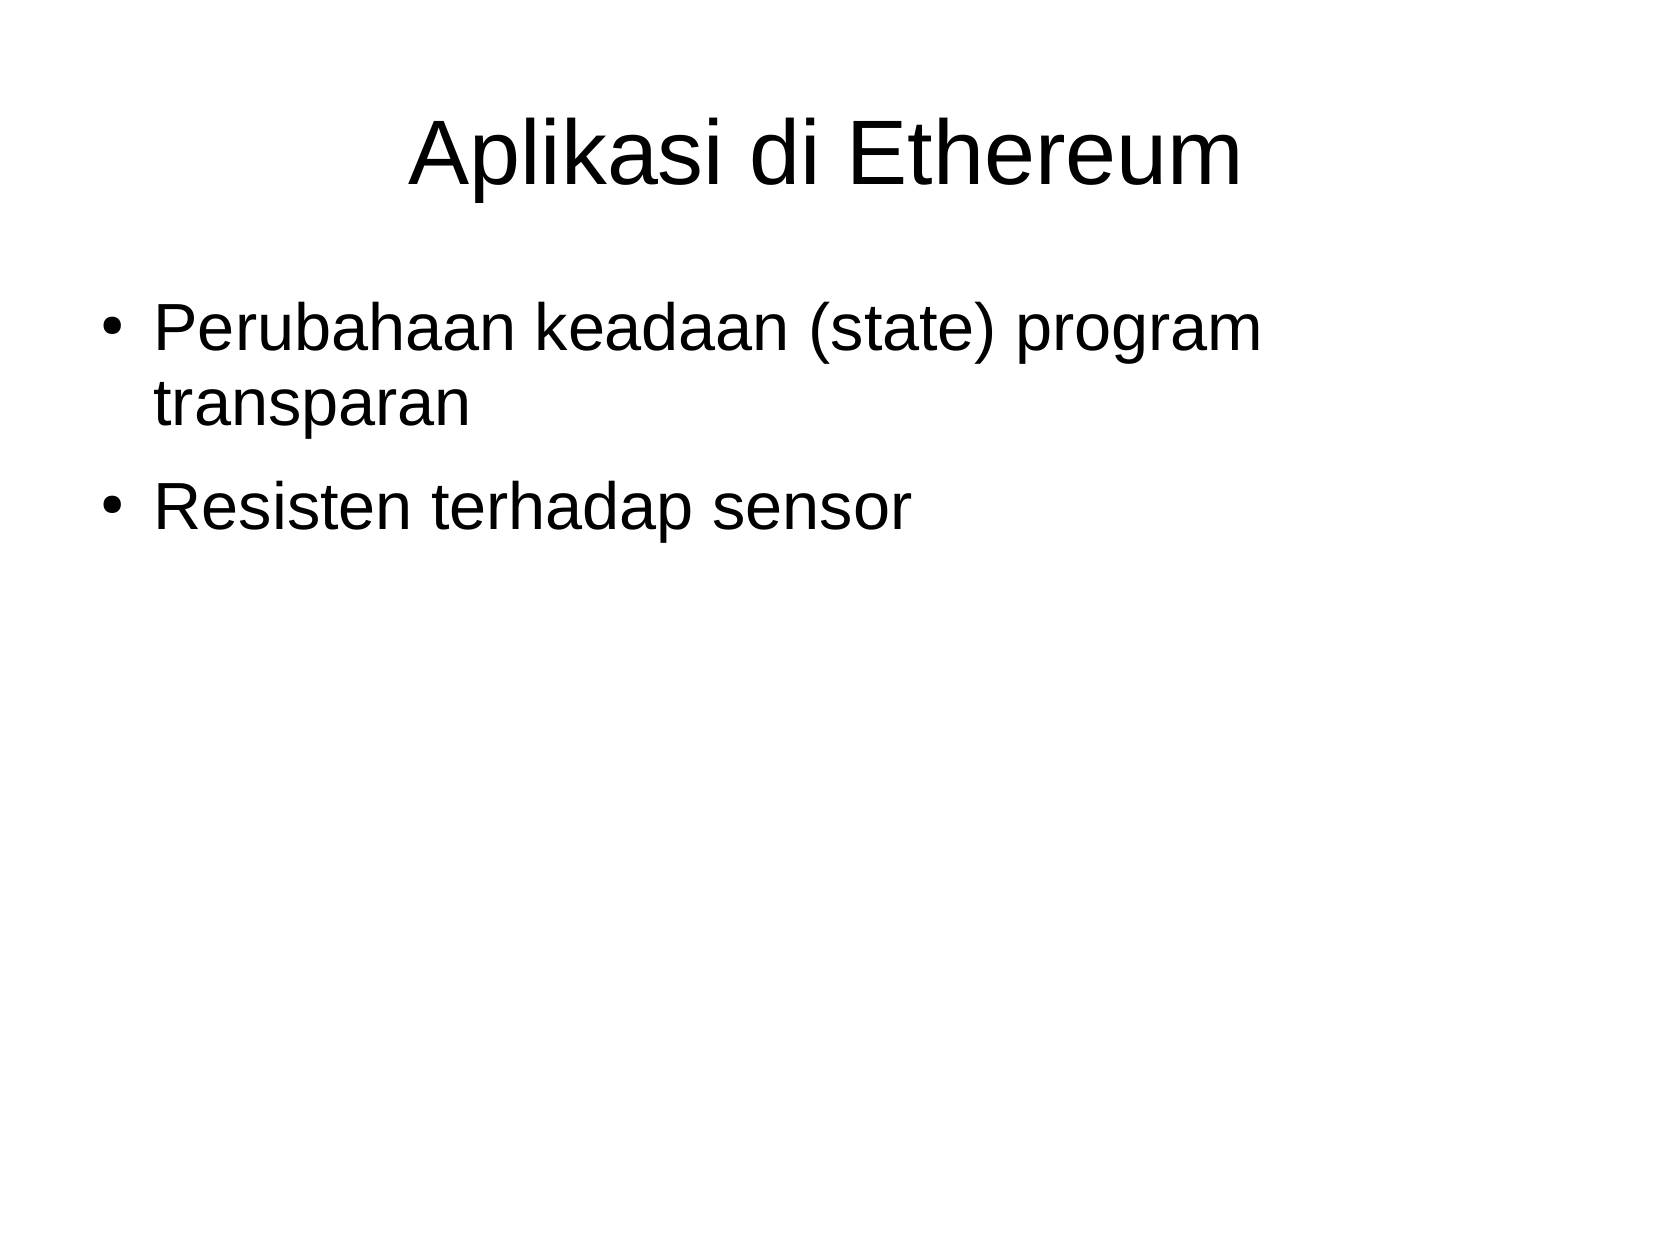

# Aplikasi di Ethereum
Perubahaan keadaan (state) program transparan
Resisten terhadap sensor